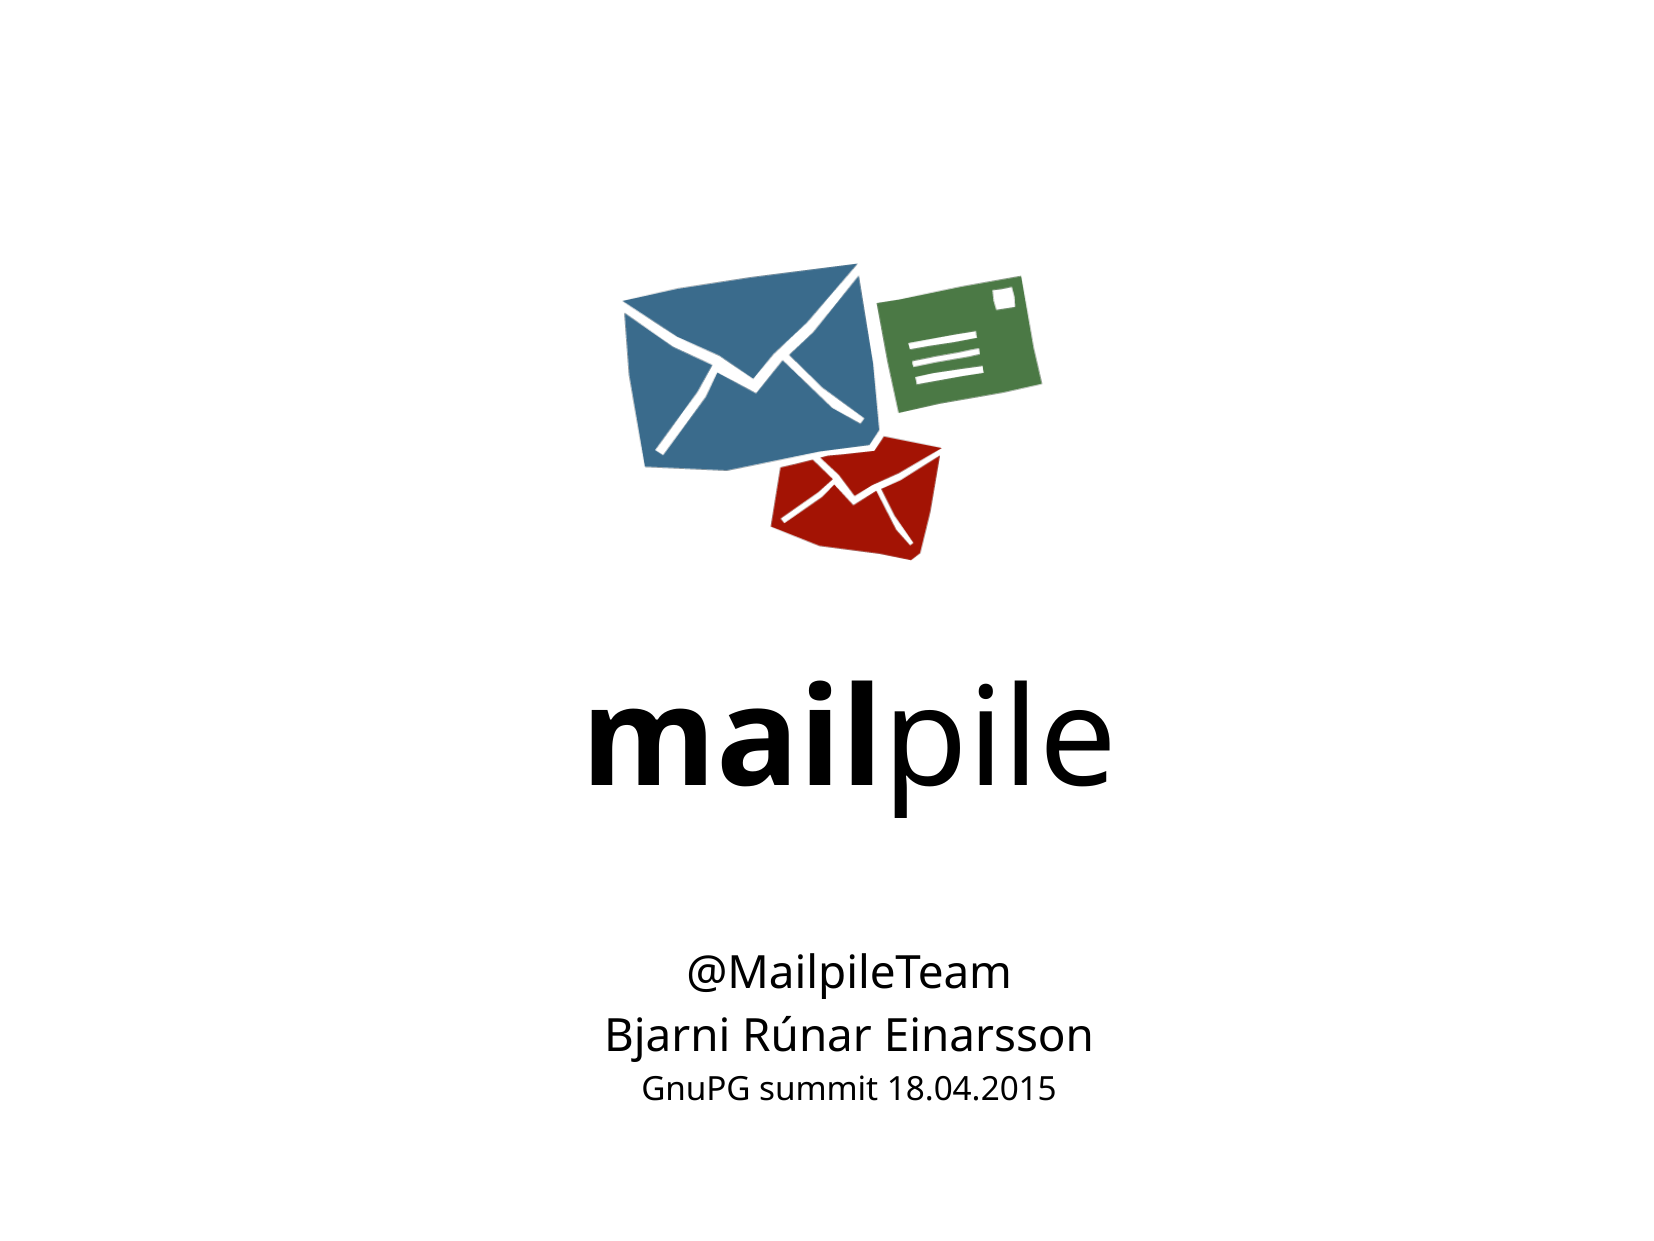

mailpile
@MailpileTeam
Bjarni Rúnar Einarsson
GnuPG summit 18.04.2015